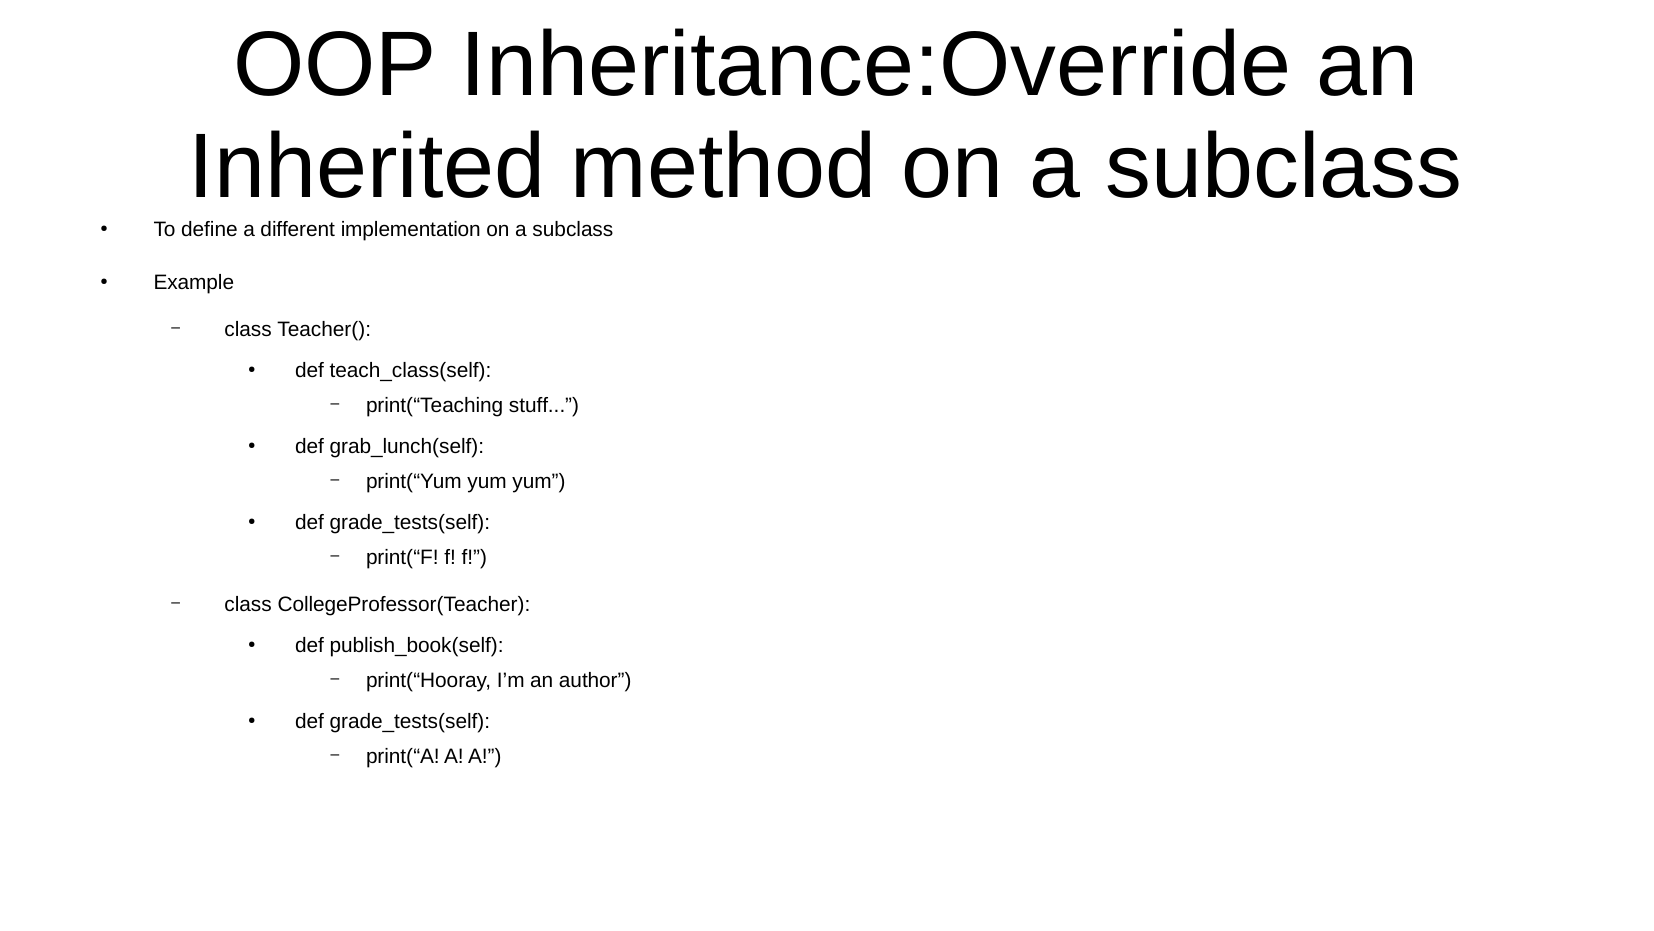

# OOP Inheritance:Override an Inherited method on a subclass
To define a different implementation on a subclass
Example
class Teacher():
def teach_class(self):
print(“Teaching stuff...”)
def grab_lunch(self):
print(“Yum yum yum”)
def grade_tests(self):
print(“F! f! f!”)
class CollegeProfessor(Teacher):
def publish_book(self):
print(“Hooray, I’m an author”)
def grade_tests(self):
print(“A! A! A!”)